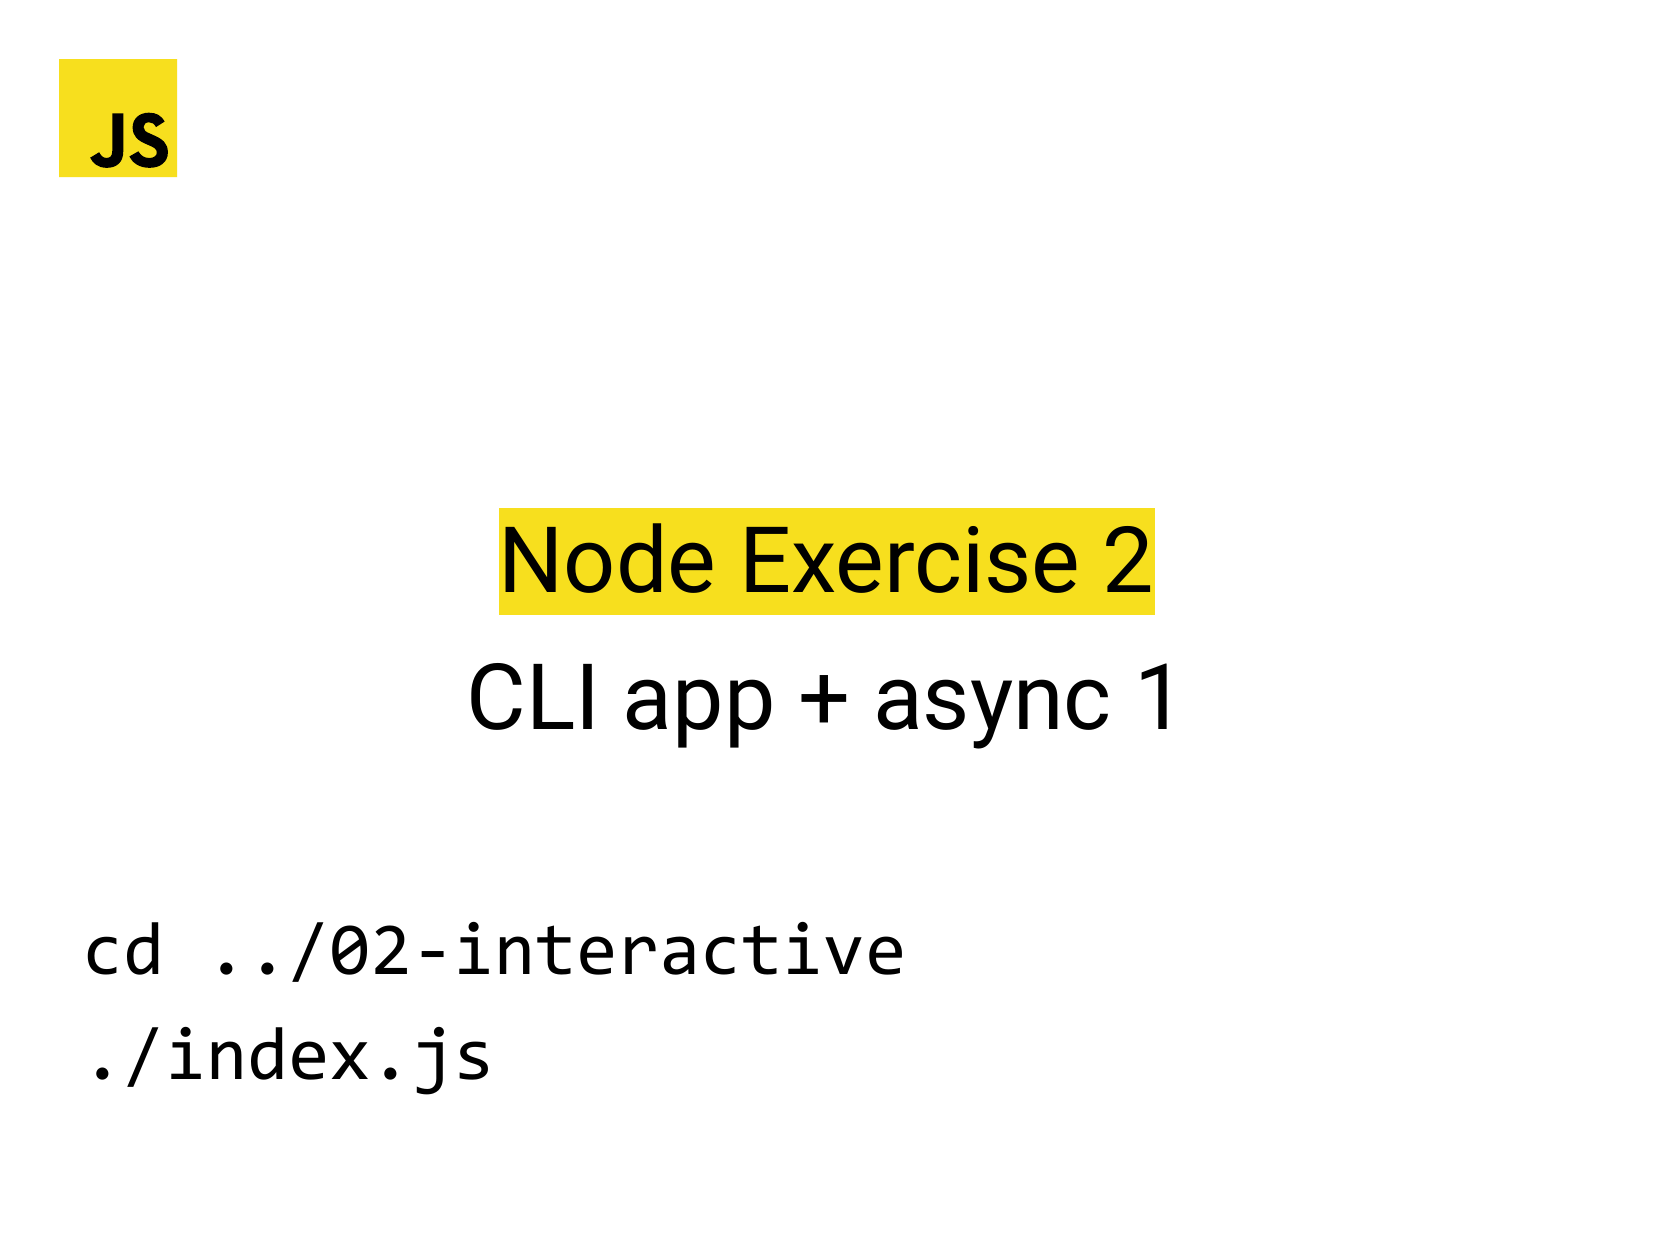

#
Node Exercise 2
CLI app + async 1
cd ../02-interactive
./index.js